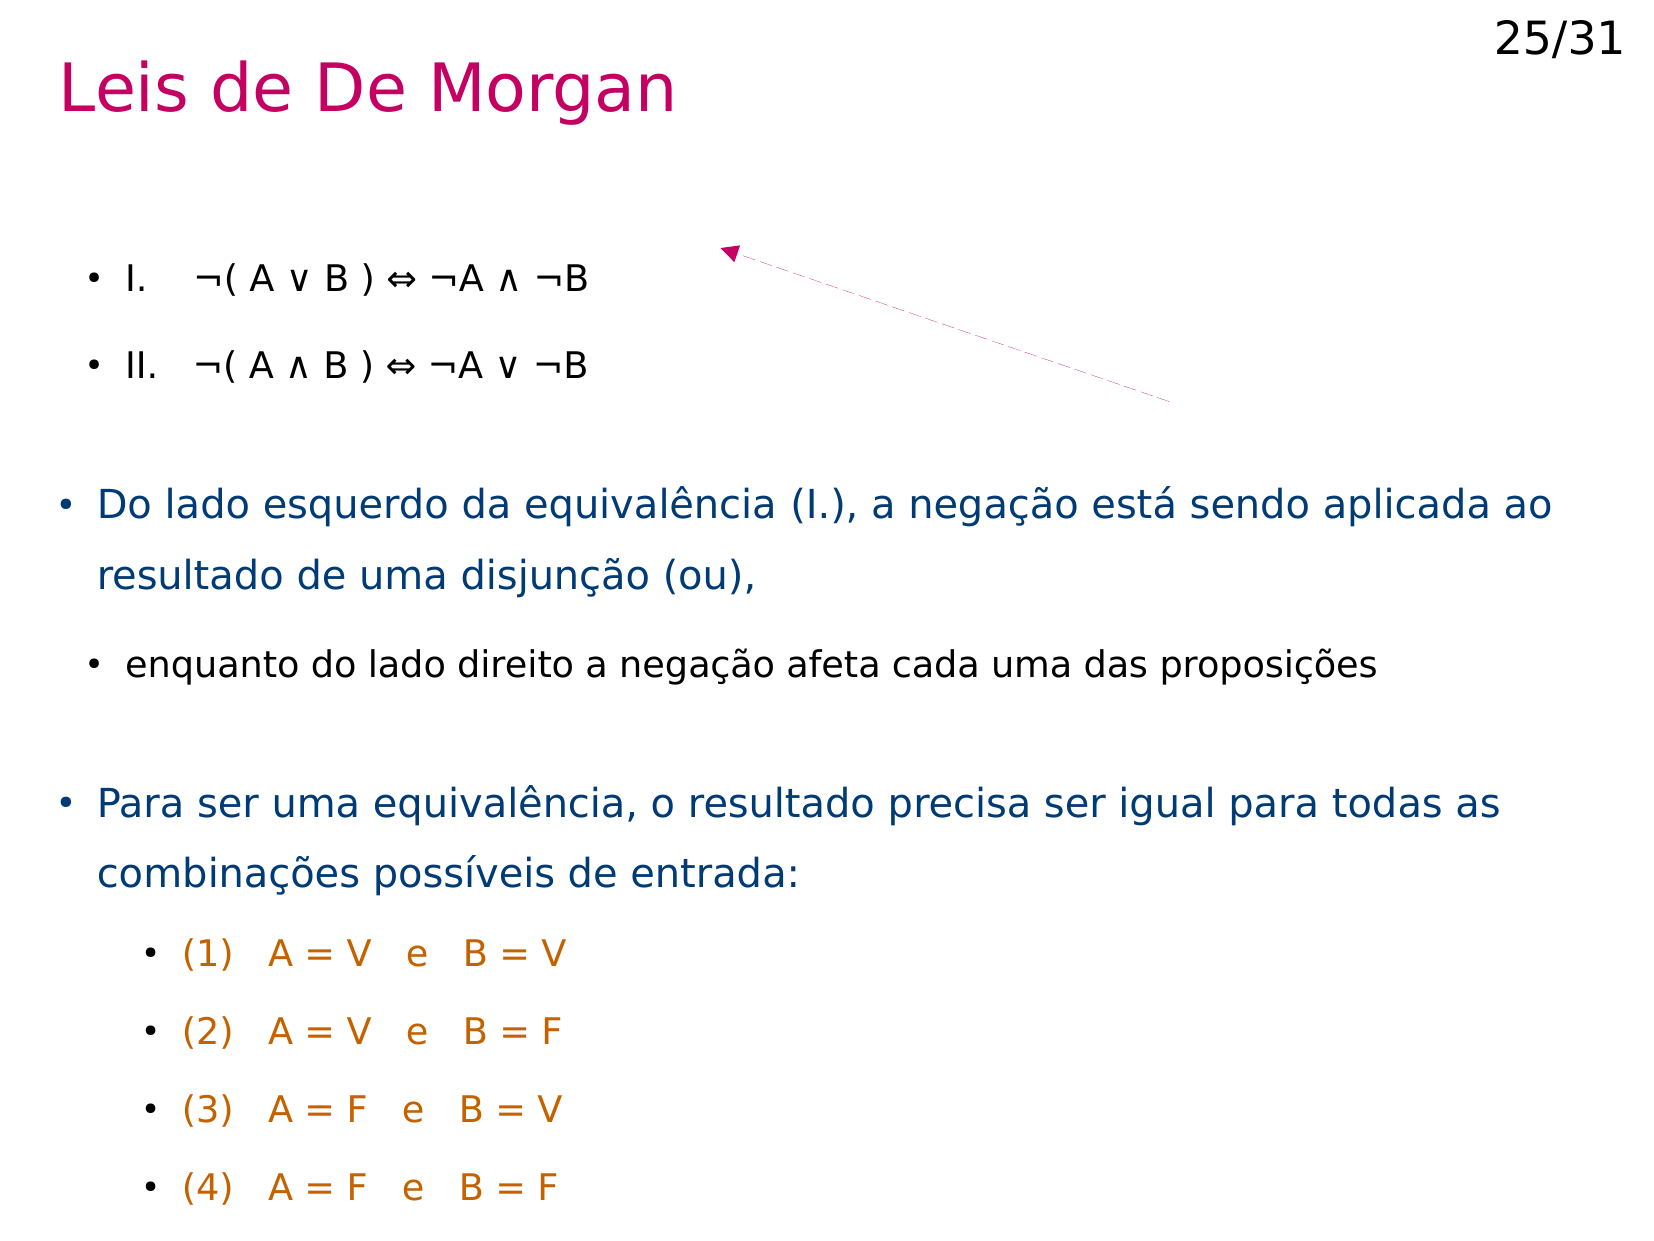

25
# Leis de De Morgan
I. ¬( A ∨ B ) ⇔ ¬A ∧ ¬B
II. ¬( A ∧ B ) ⇔ ¬A ∨ ¬B
Do lado esquerdo da equivalência (I.), a negação está sendo aplicada ao resultado de uma disjunção (ou),
enquanto do lado direito a negação afeta cada uma das proposições
Para ser uma equivalência, o resultado precisa ser igual para todas as combinações possíveis de entrada:
(1) A = V e B = V
(2) A = V e B = F
(3) A = F e B = V
(4) A = F e B = F